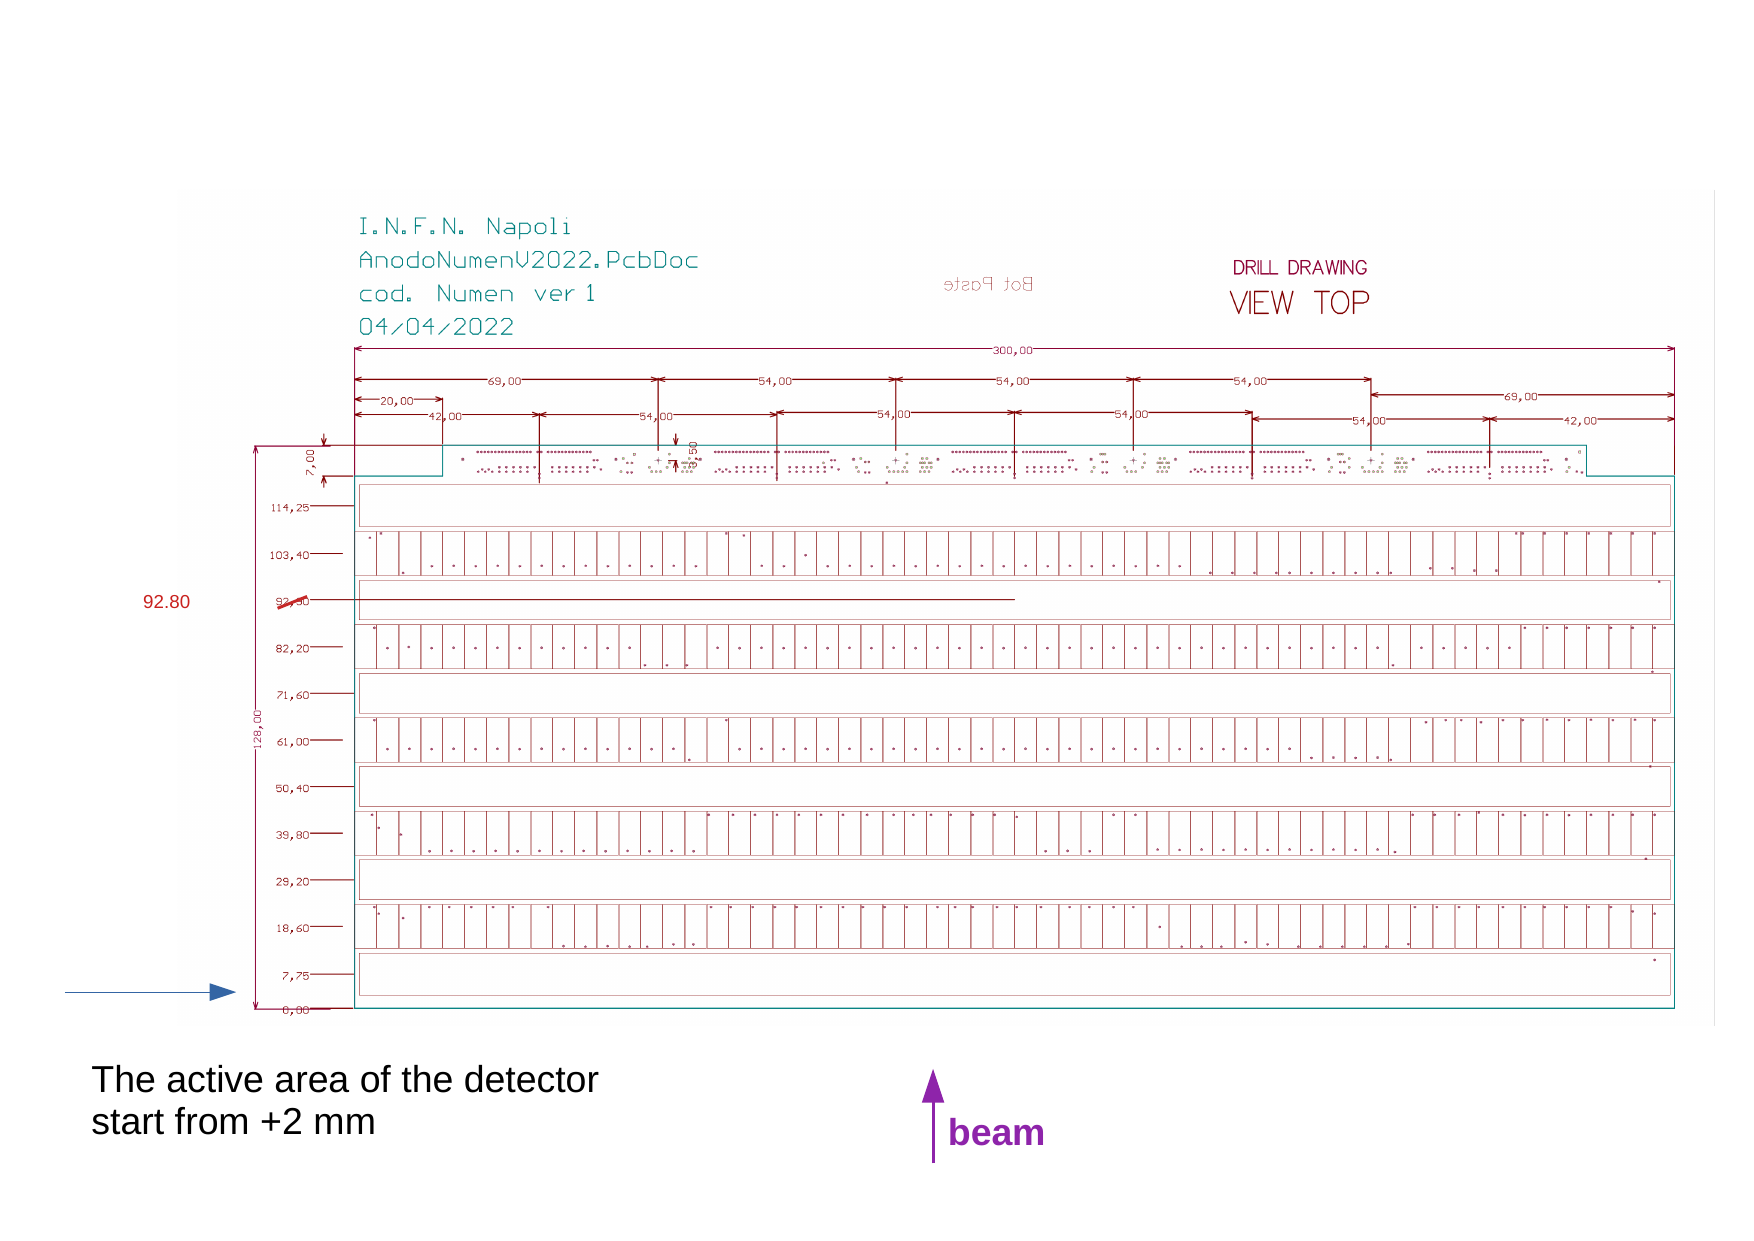

92.80
The active area of the detector start from +2 mm
beam